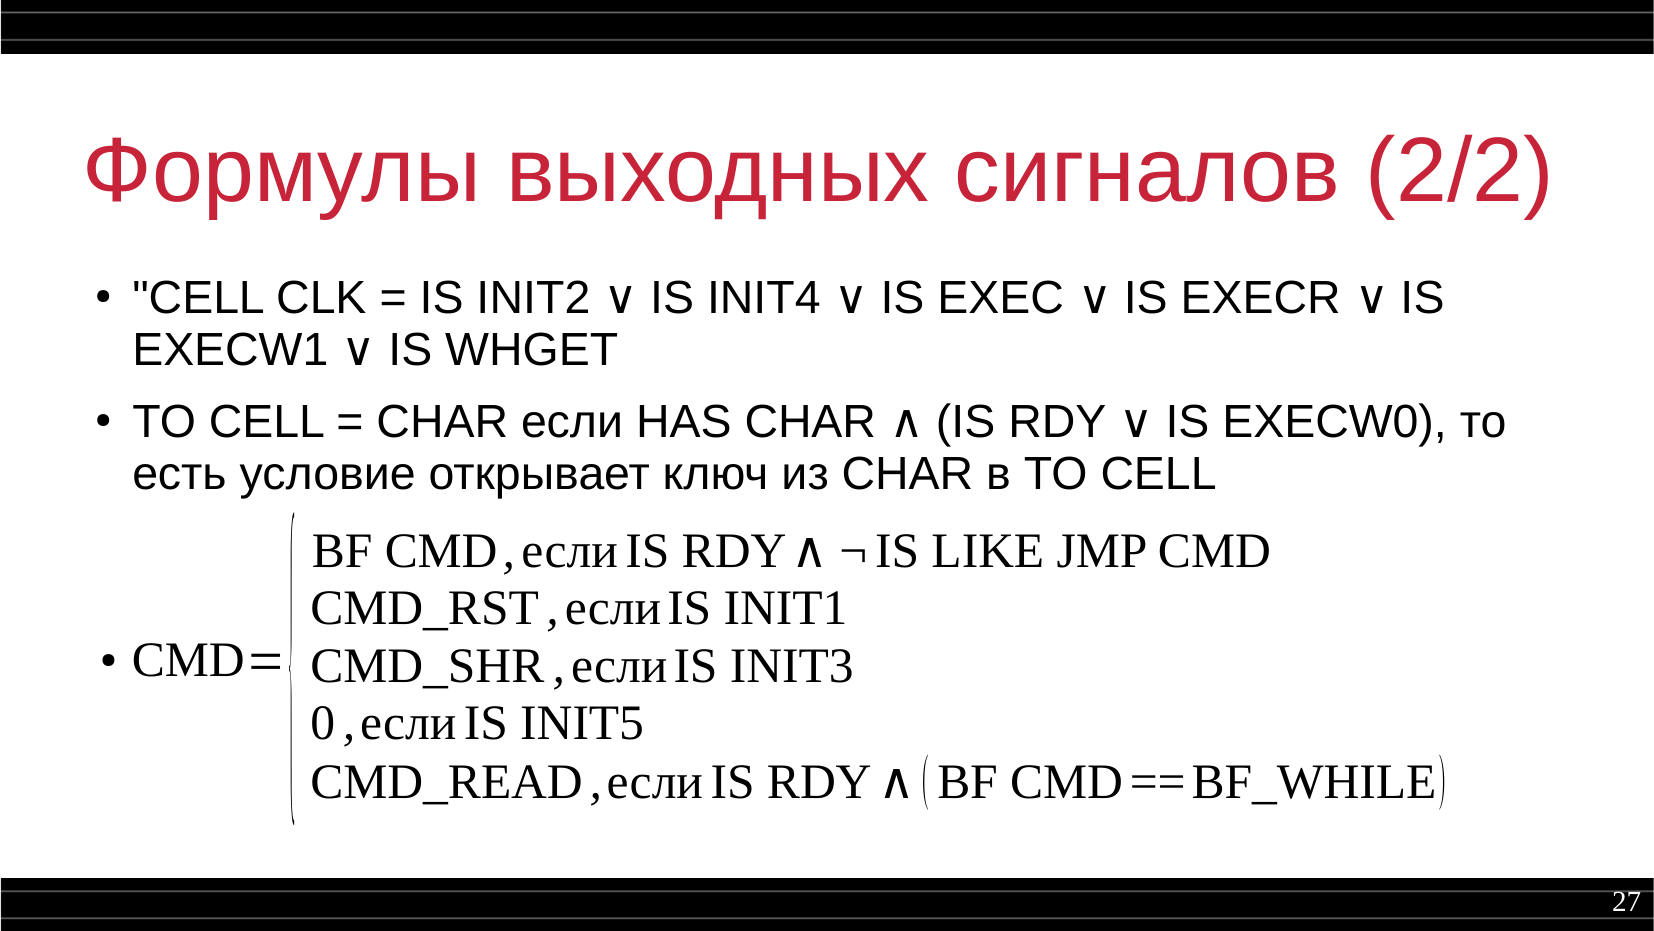

# Формулы выходных сигналов (2/2)
"CELL CLK = IS INIT2 ∨ IS INIT4 ∨ IS EXEC ∨ IS EXECR ∨ IS EXECW1 ∨ IS WHGET
TO CELL = CHAR если HAS CHAR ∧ (IS RDY ∨ IS EXECW0), то есть условие открывает ключ из CHAR в TO CELL